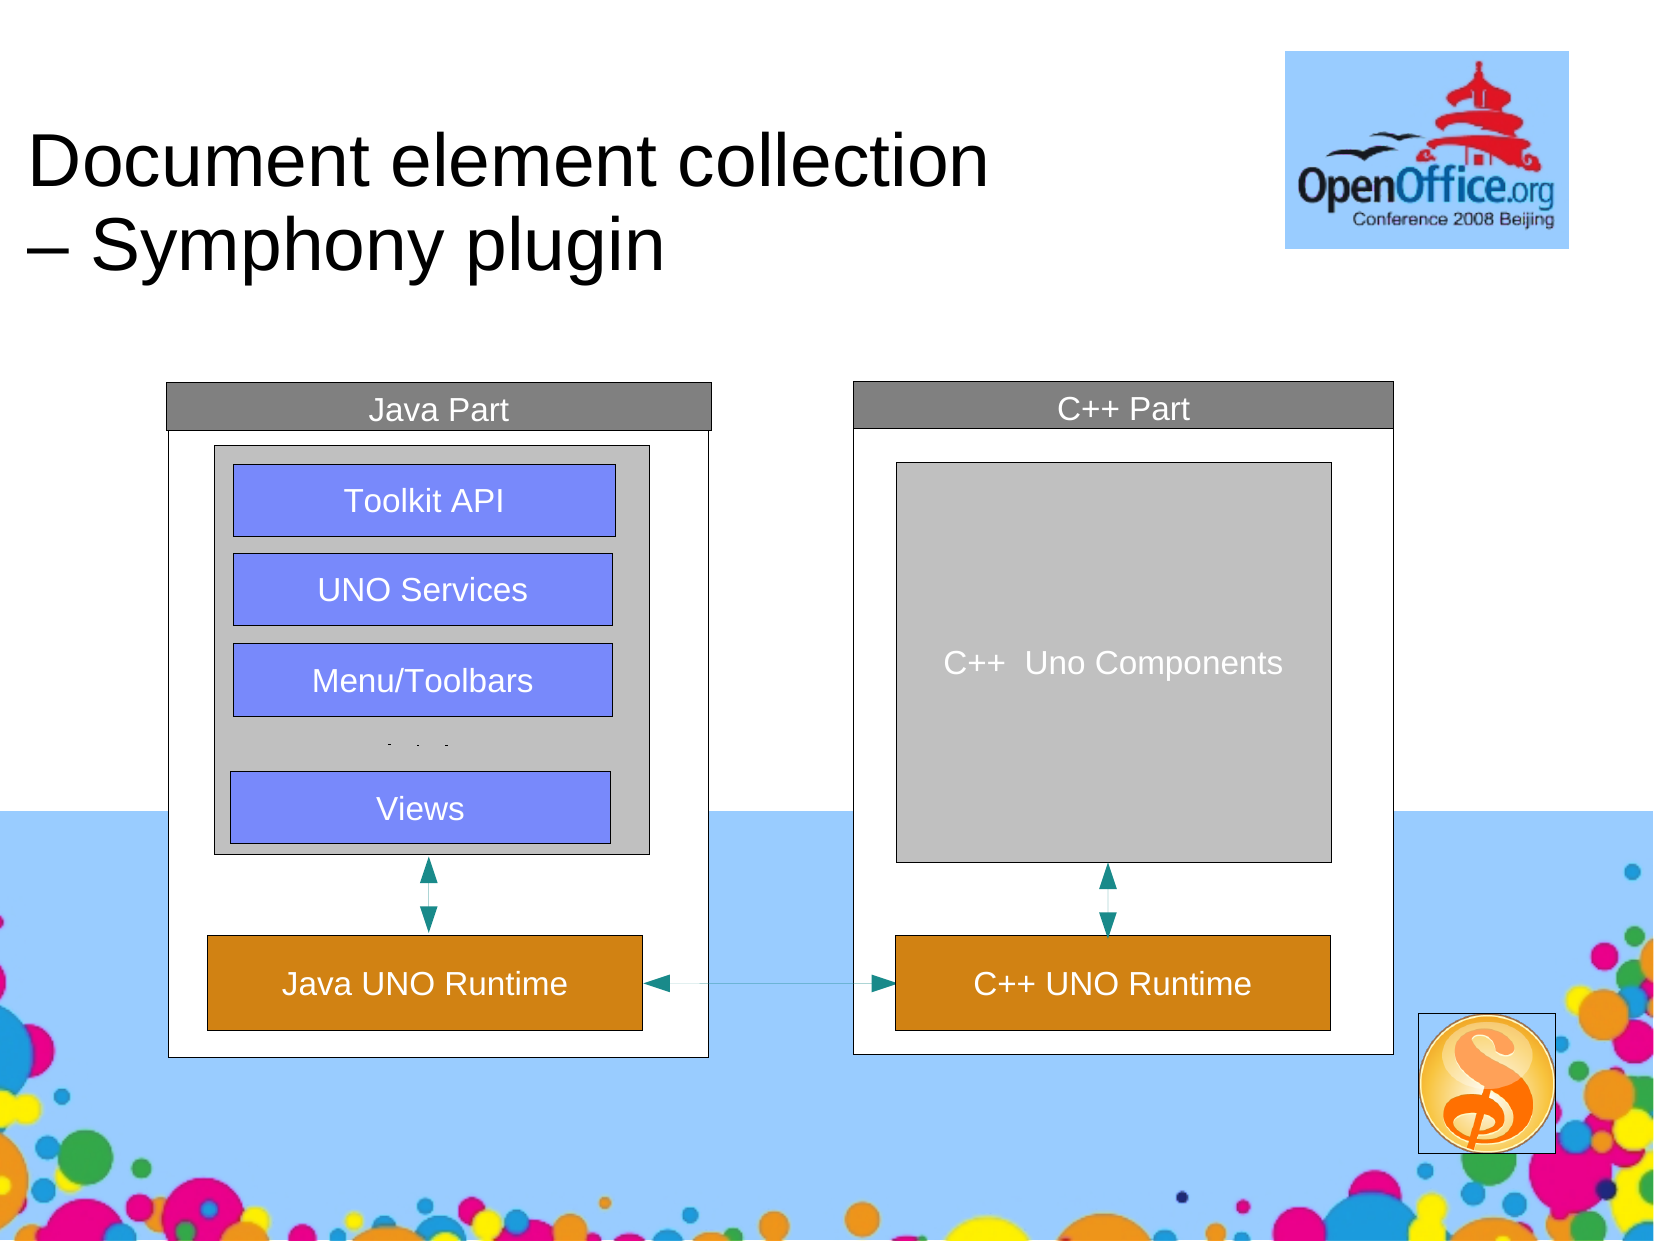

# Document element collection – Symphony plugin
C++ Part
Java Part
C++ Uno Components
Toolkit API
UNO Services
Menu/Toolbars
Views
C++ UNO Runtime
Java UNO Runtime